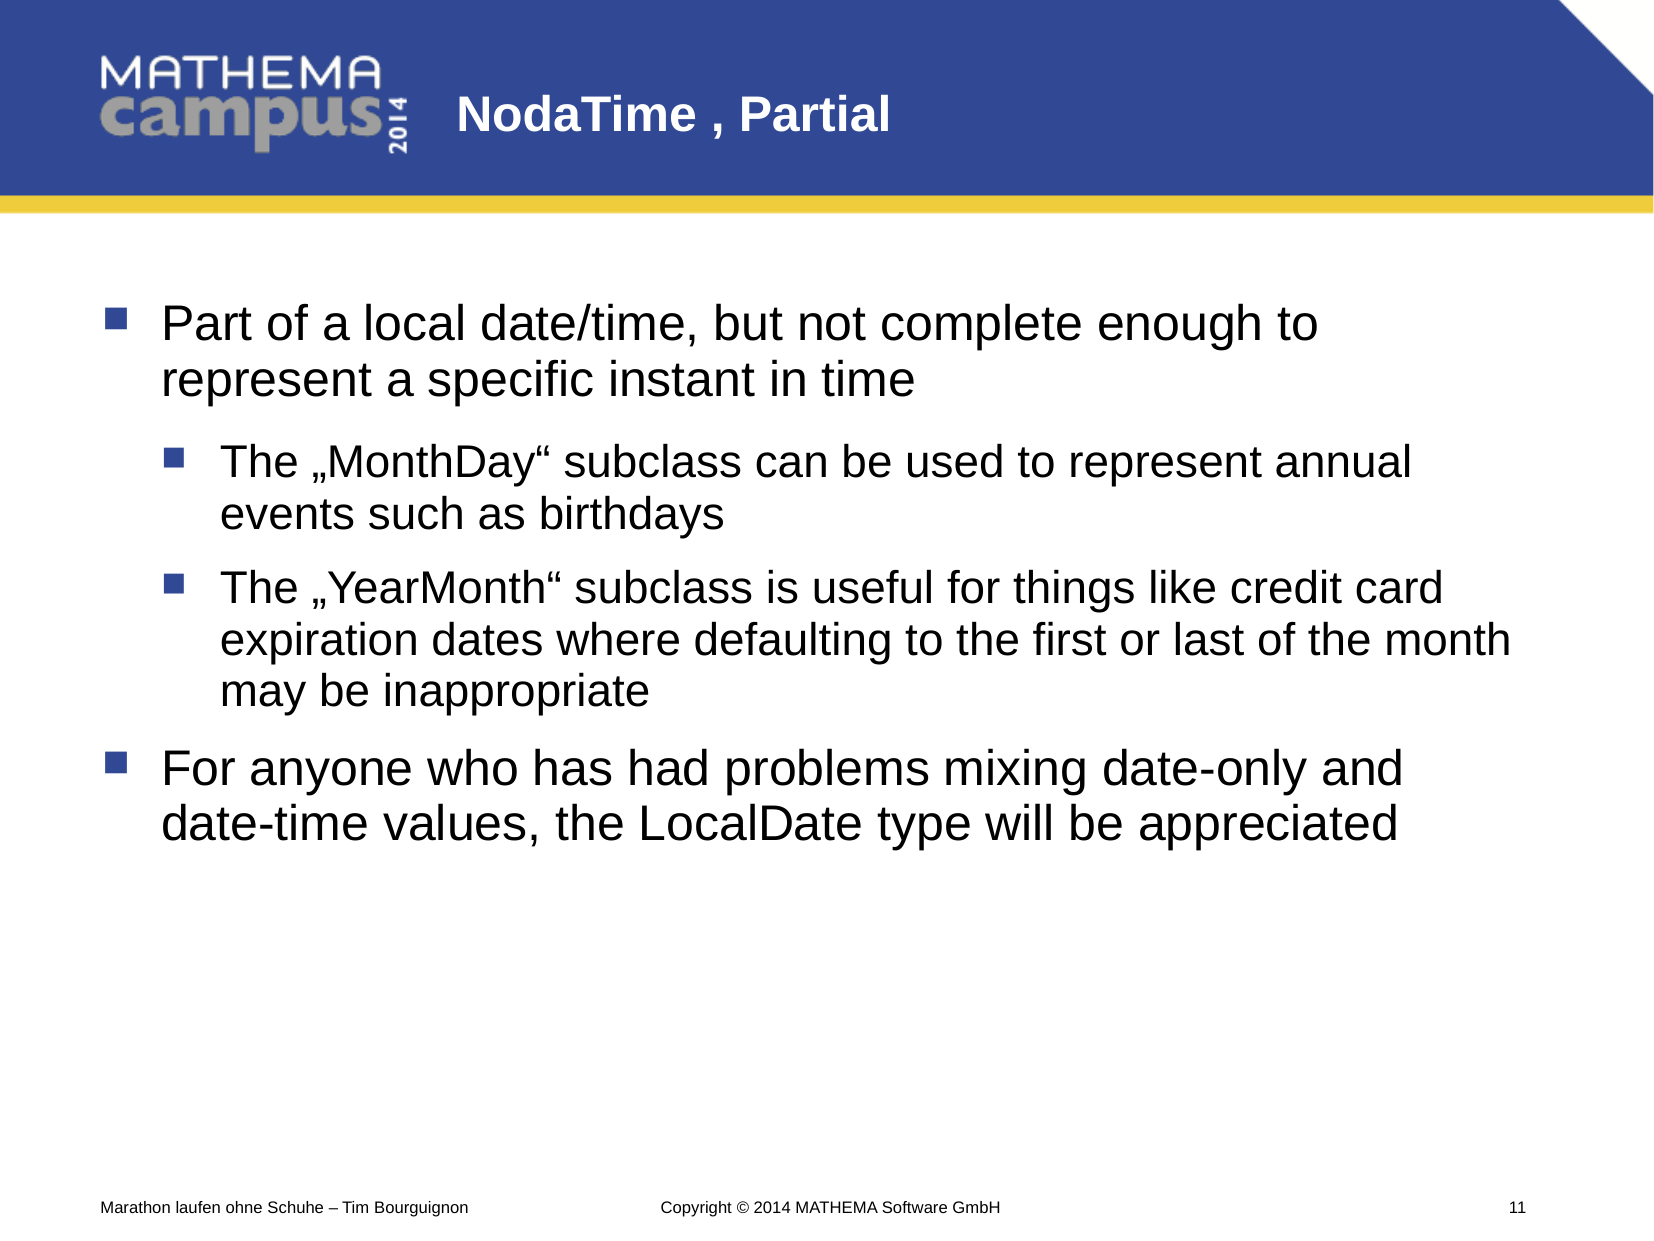

# NodaTime , Partial
Part of a local date/time, but not complete enough to represent a specific instant in time
The „MonthDay“ subclass can be used to represent annual events such as birthdays
The „YearMonth“ subclass is useful for things like credit card expiration dates where defaulting to the first or last of the month may be inappropriate
For anyone who has had problems mixing date-only and date-time values, the LocalDate type will be appreciated